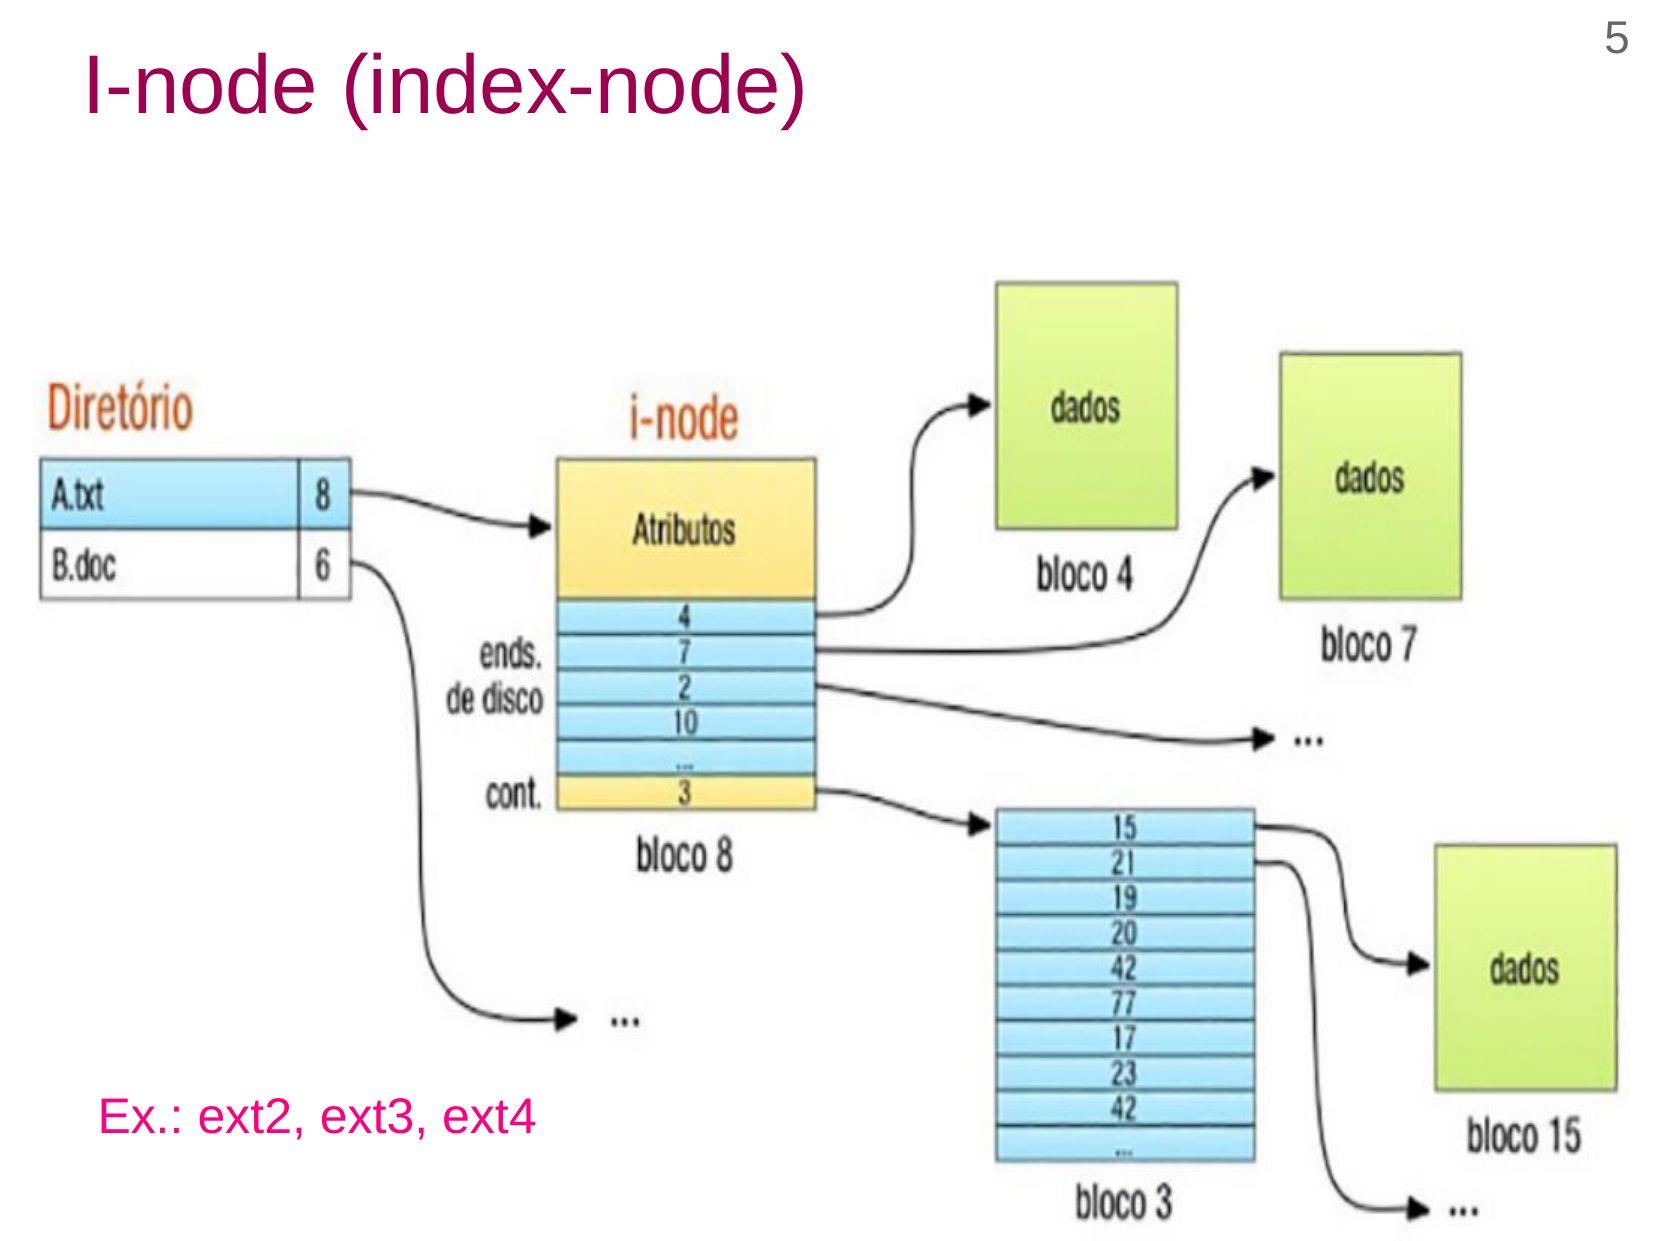

5
# I-node (index-node)
Ex.: ext2, ext3, ext4